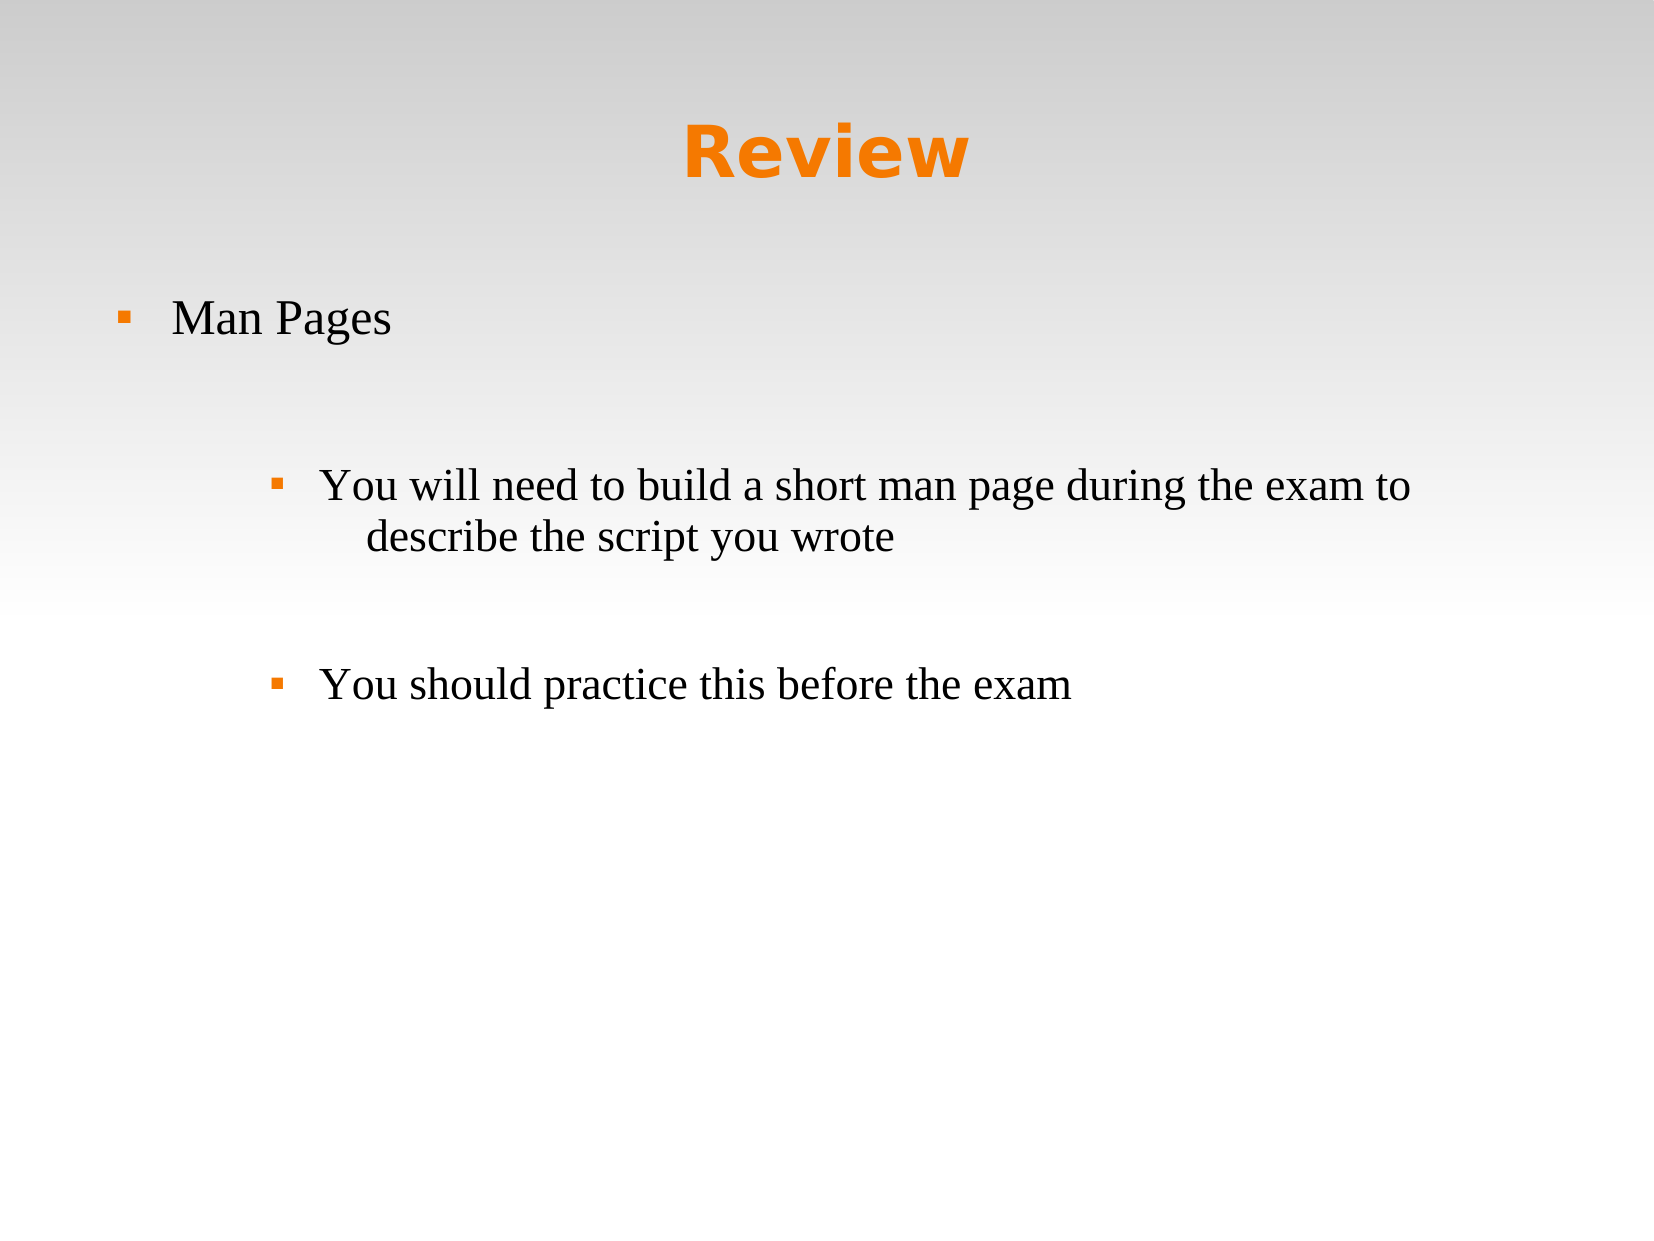

# Review
Man Pages
You will need to build a short man page during the exam to describe the script you wrote
You should practice this before the exam